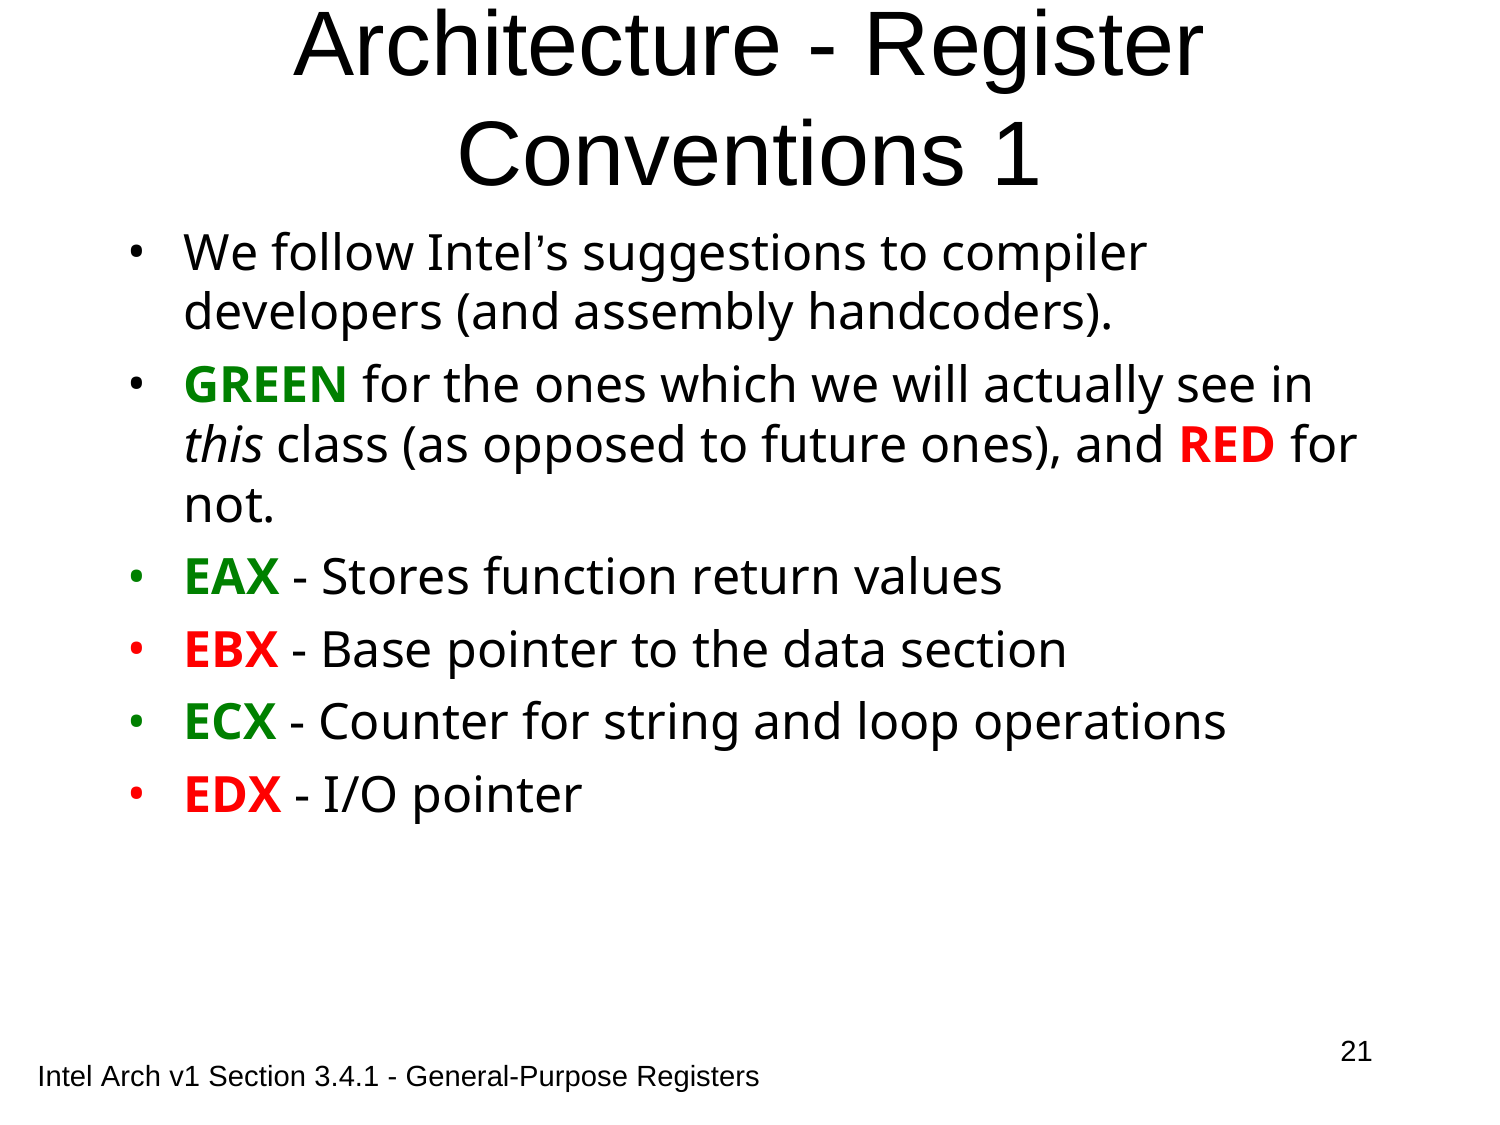

# Architecture - Register Conventions 1
We follow Intel’s suggestions to compiler developers (and assembly handcoders).
GREEN for the ones which we will actually see in this class (as opposed to future ones), and RED for not.
EAX - Stores function return values
EBX - Base pointer to the data section
ECX - Counter for string and loop operations
EDX - I/O pointer
Intel Arch v1 Section 3.4.1 - General-Purpose Registers